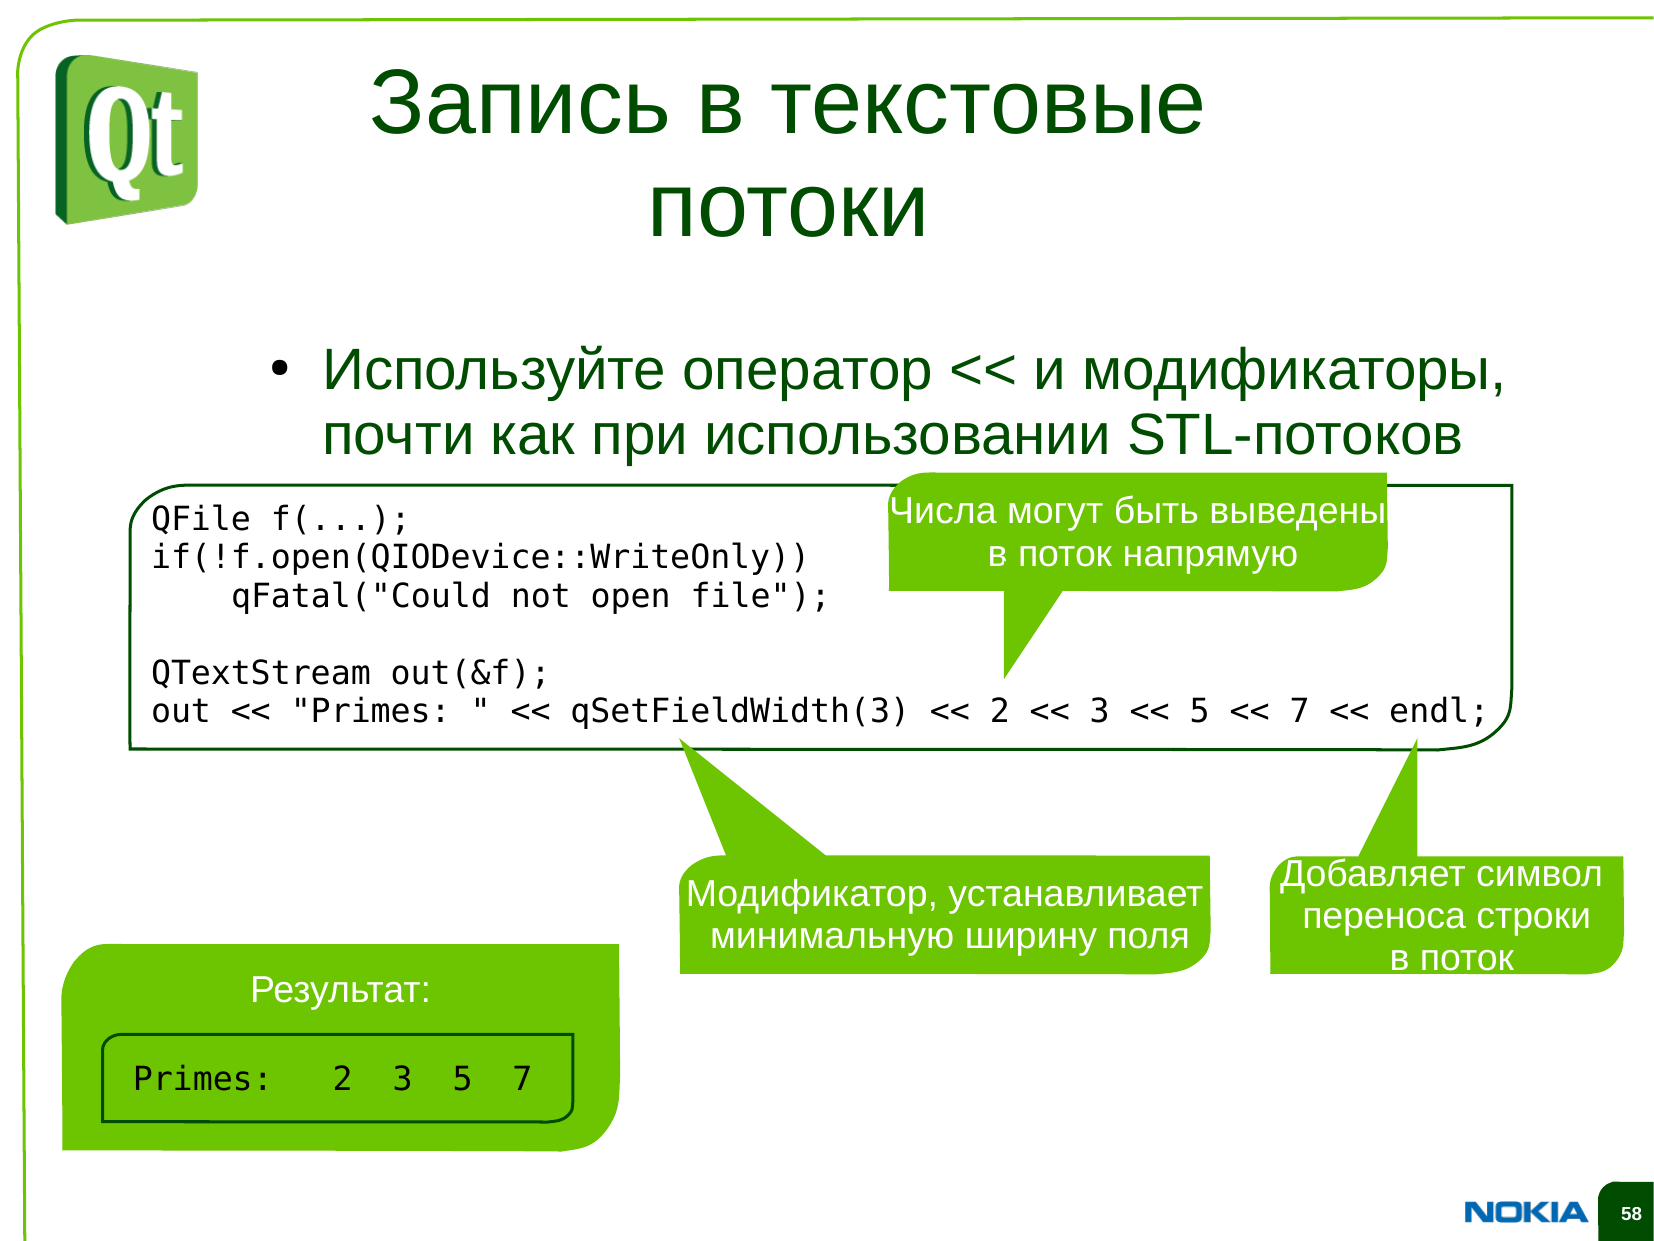

# Запись в текстовые потоки
Используйте оператор << и модификаторы, почти как при использовании STL-потоков
Числа могут быть выведены
 в поток напрямую
QFile f(...);
if(!f.open(QIODevice::WriteOnly))
 qFatal("Could not open file");
QTextStream out(&f);
out << "Primes: " << qSetFieldWidth(3) << 2 << 3 << 5 << 7 << endl;
Модификатор, устанавливает
 минимальную ширину поля
Добавляет символ
переноса строки
 в поток
Результат:
Primes: 2 3 5 7